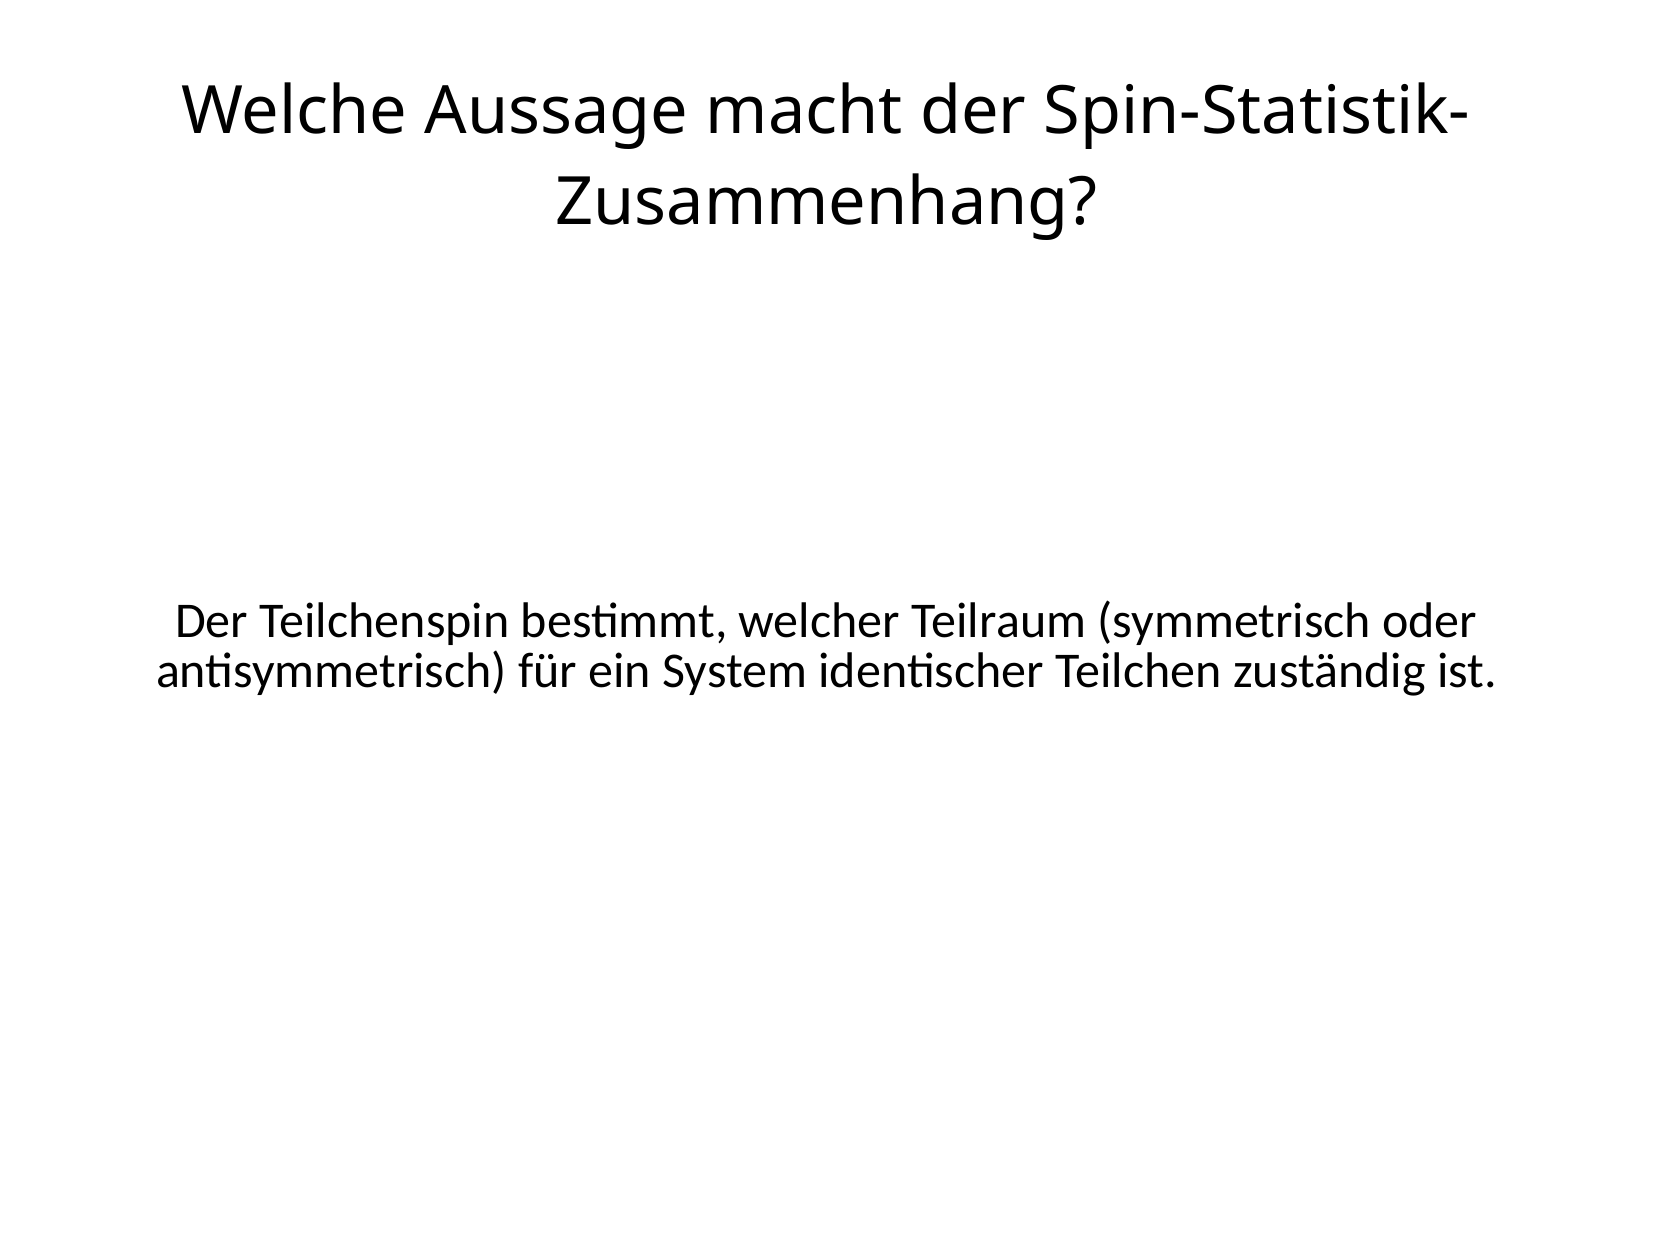

# Welche Aussage macht der Spin-Statistik-Zusammenhang?
Der Teilchenspin bestimmt, welcher Teilraum (symmetrisch oder antisymmetrisch) für ein System identischer Teilchen zuständig ist.